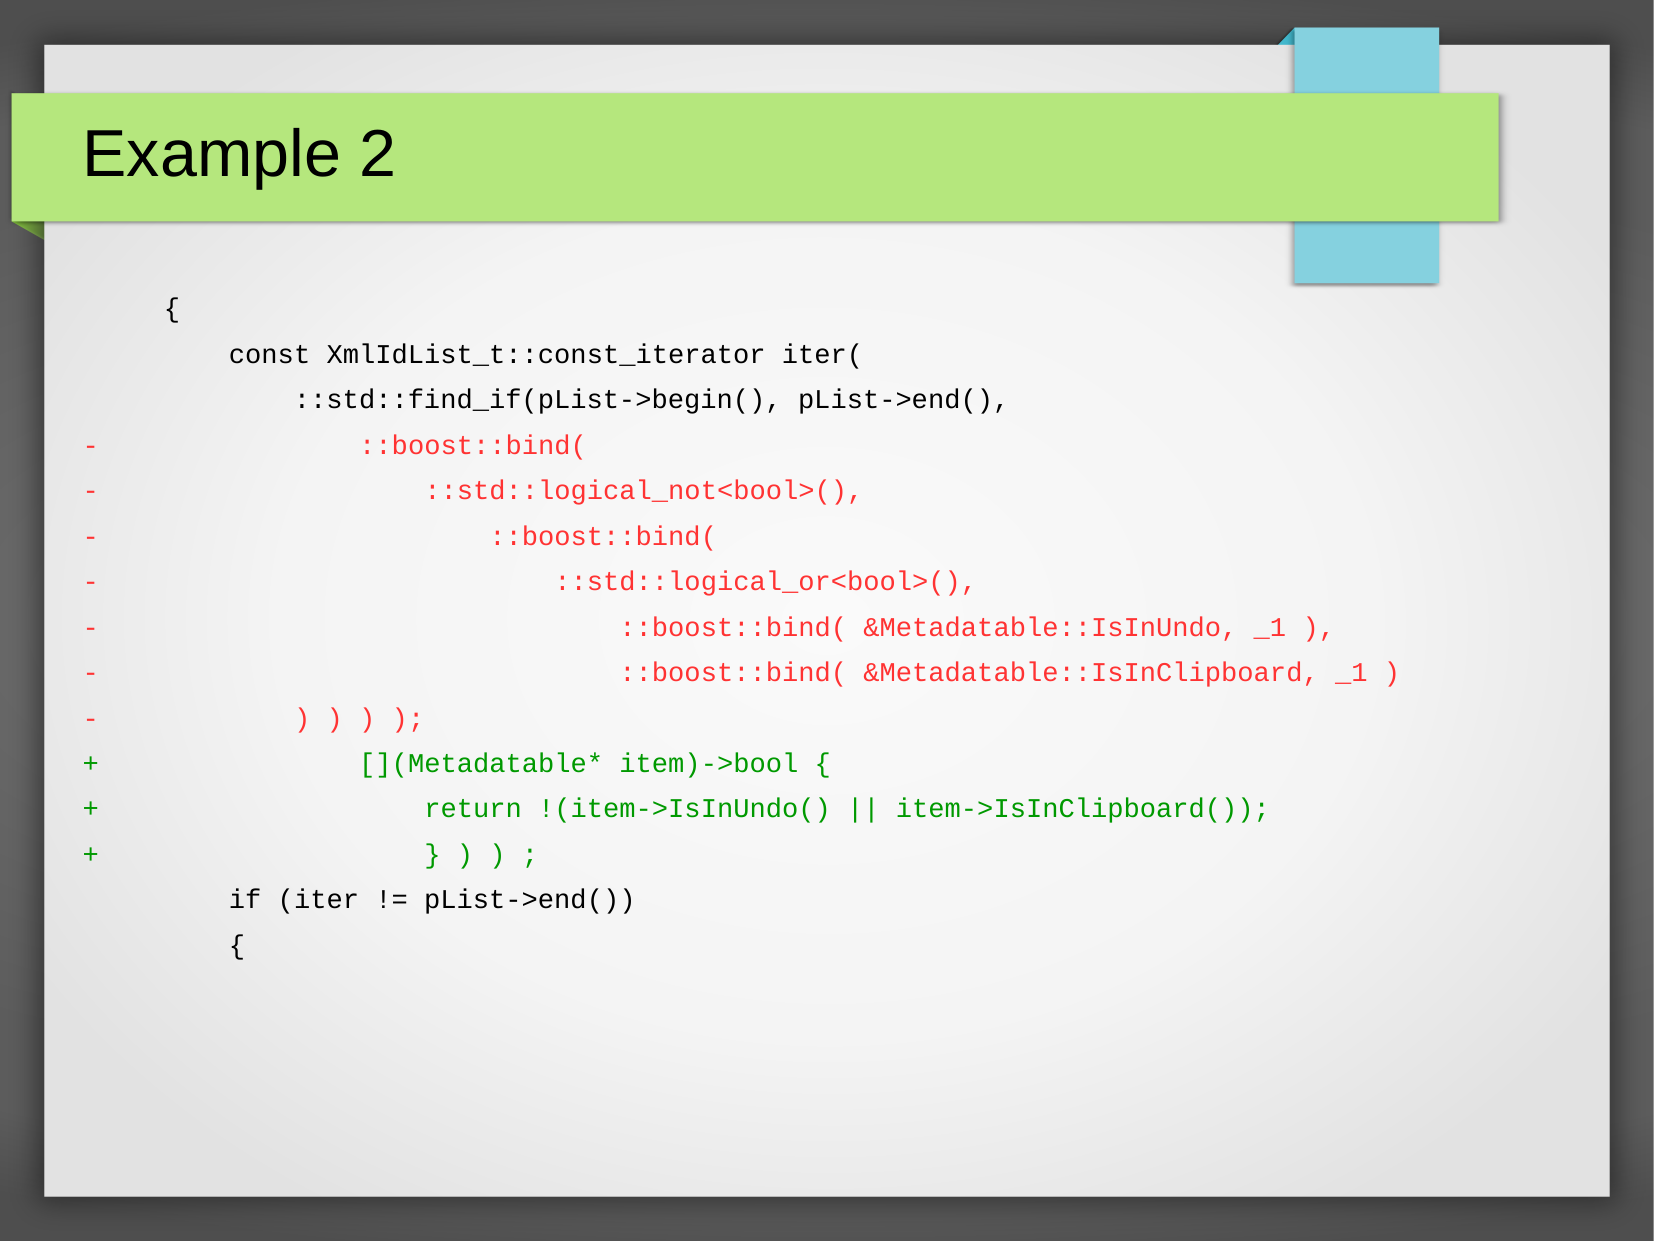

# Example 2
 {
 const XmlIdList_t::const_iterator iter(
 ::std::find_if(pList->begin(), pList->end(),
- ::boost::bind(
- ::std::logical_not<bool>(),
- ::boost::bind(
- ::std::logical_or<bool>(),
- ::boost::bind( &Metadatable::IsInUndo, _1 ),
- ::boost::bind( &Metadatable::IsInClipboard, _1 )
- ) ) ) );
+ [](Metadatable* item)->bool {
+ return !(item->IsInUndo() || item->IsInClipboard());
+ } ) ) ;
 if (iter != pList->end())
 {